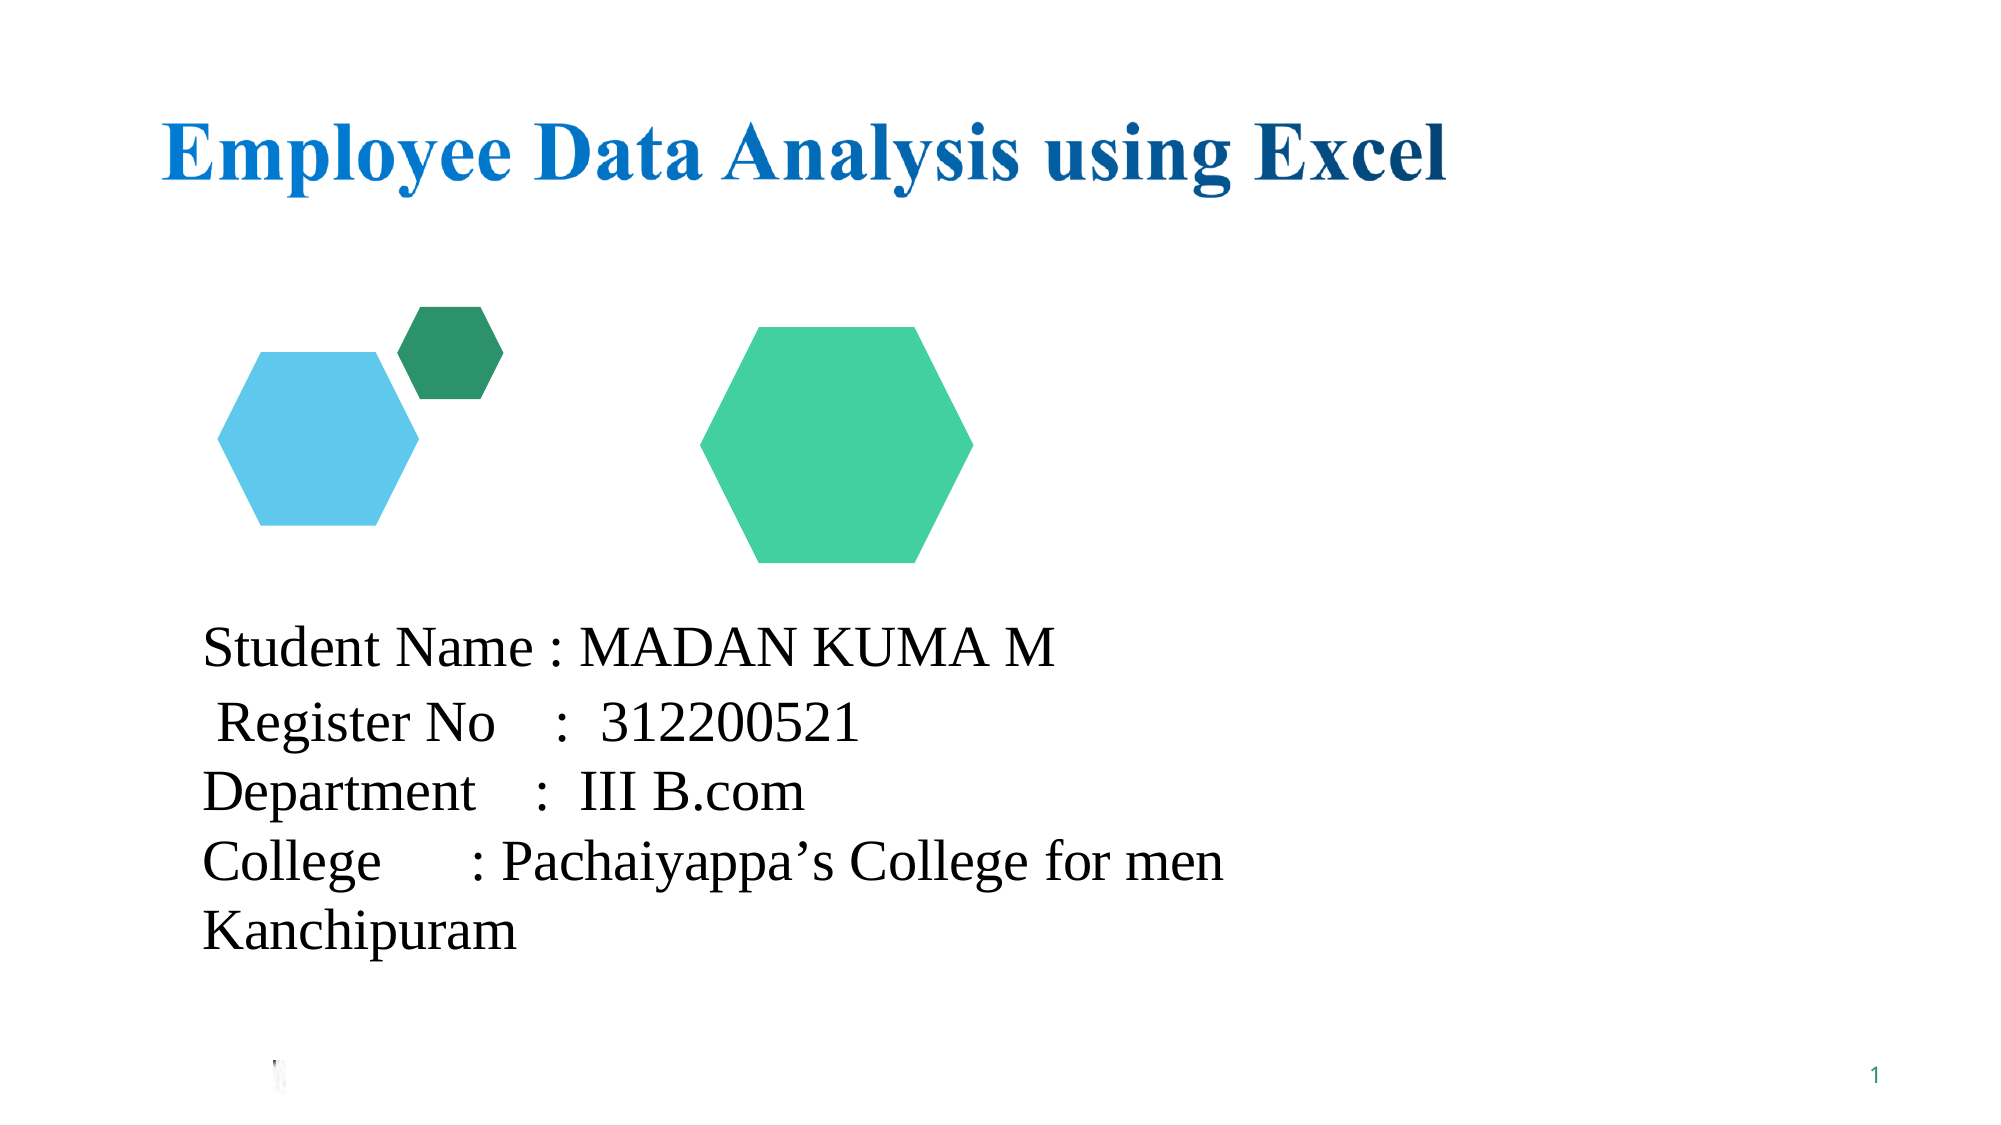

Student Name : MADAN KUMA M
 Register No : 312200521
Department : III B.com
College	 : Pachaiyappa’s College for men 			 Kanchipuram